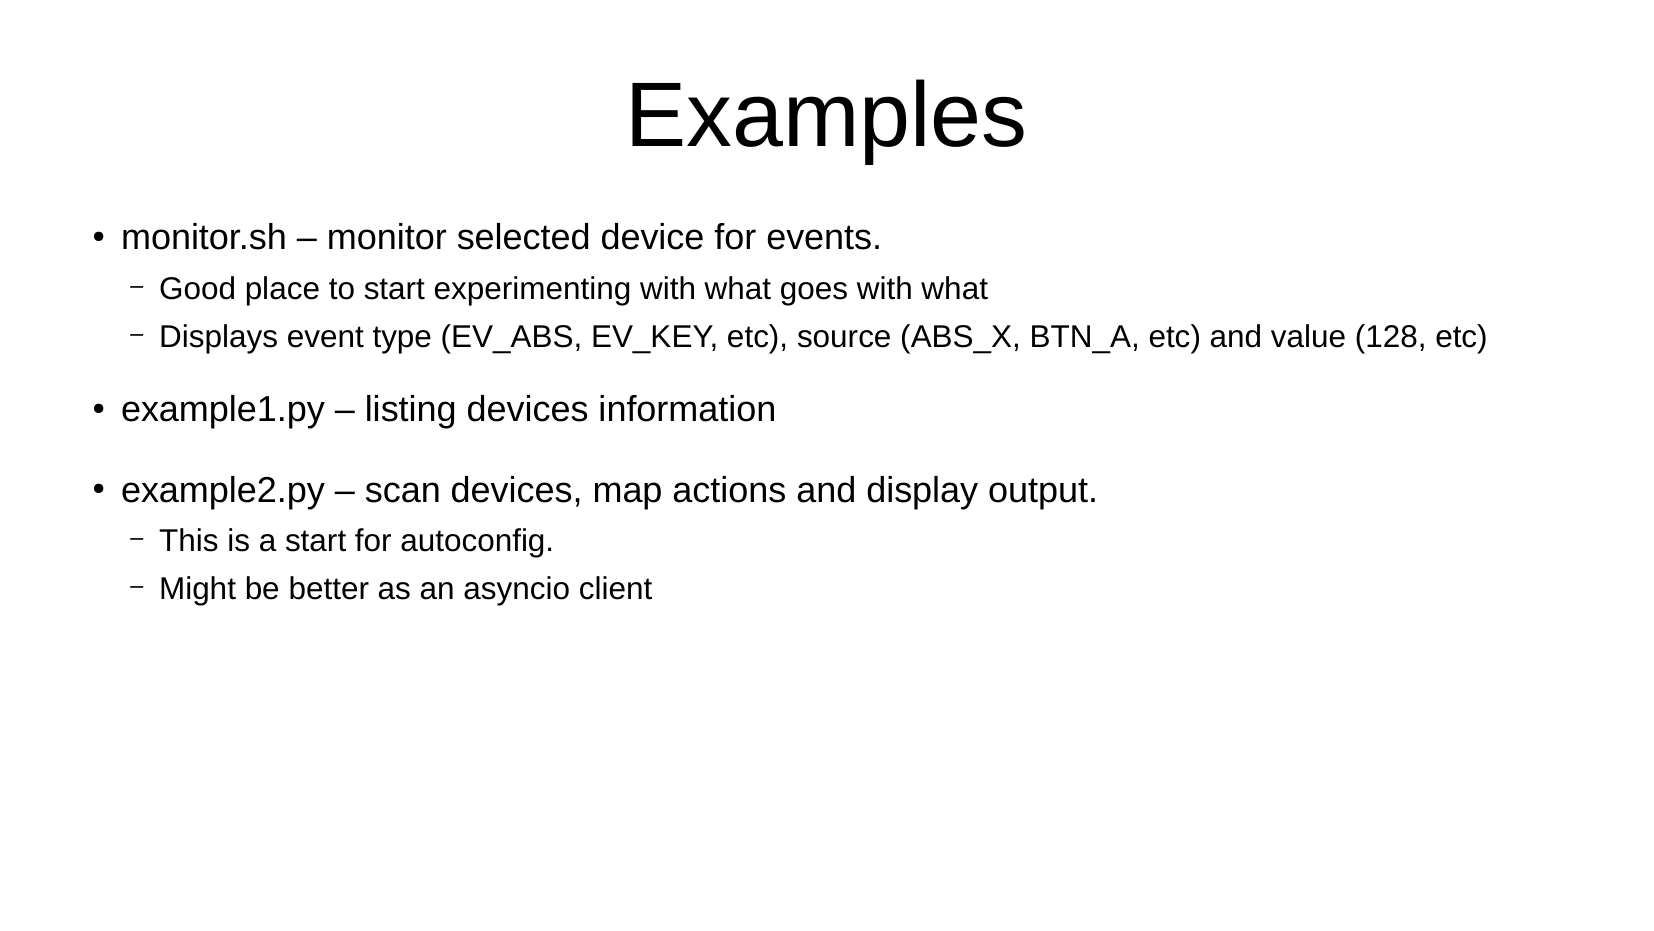

# Examples
monitor.sh – monitor selected device for events.
Good place to start experimenting with what goes with what
Displays event type (EV_ABS, EV_KEY, etc), source (ABS_X, BTN_A, etc) and value (128, etc)
example1.py – listing devices information
example2.py – scan devices, map actions and display output.
This is a start for autoconfig.
Might be better as an asyncio client